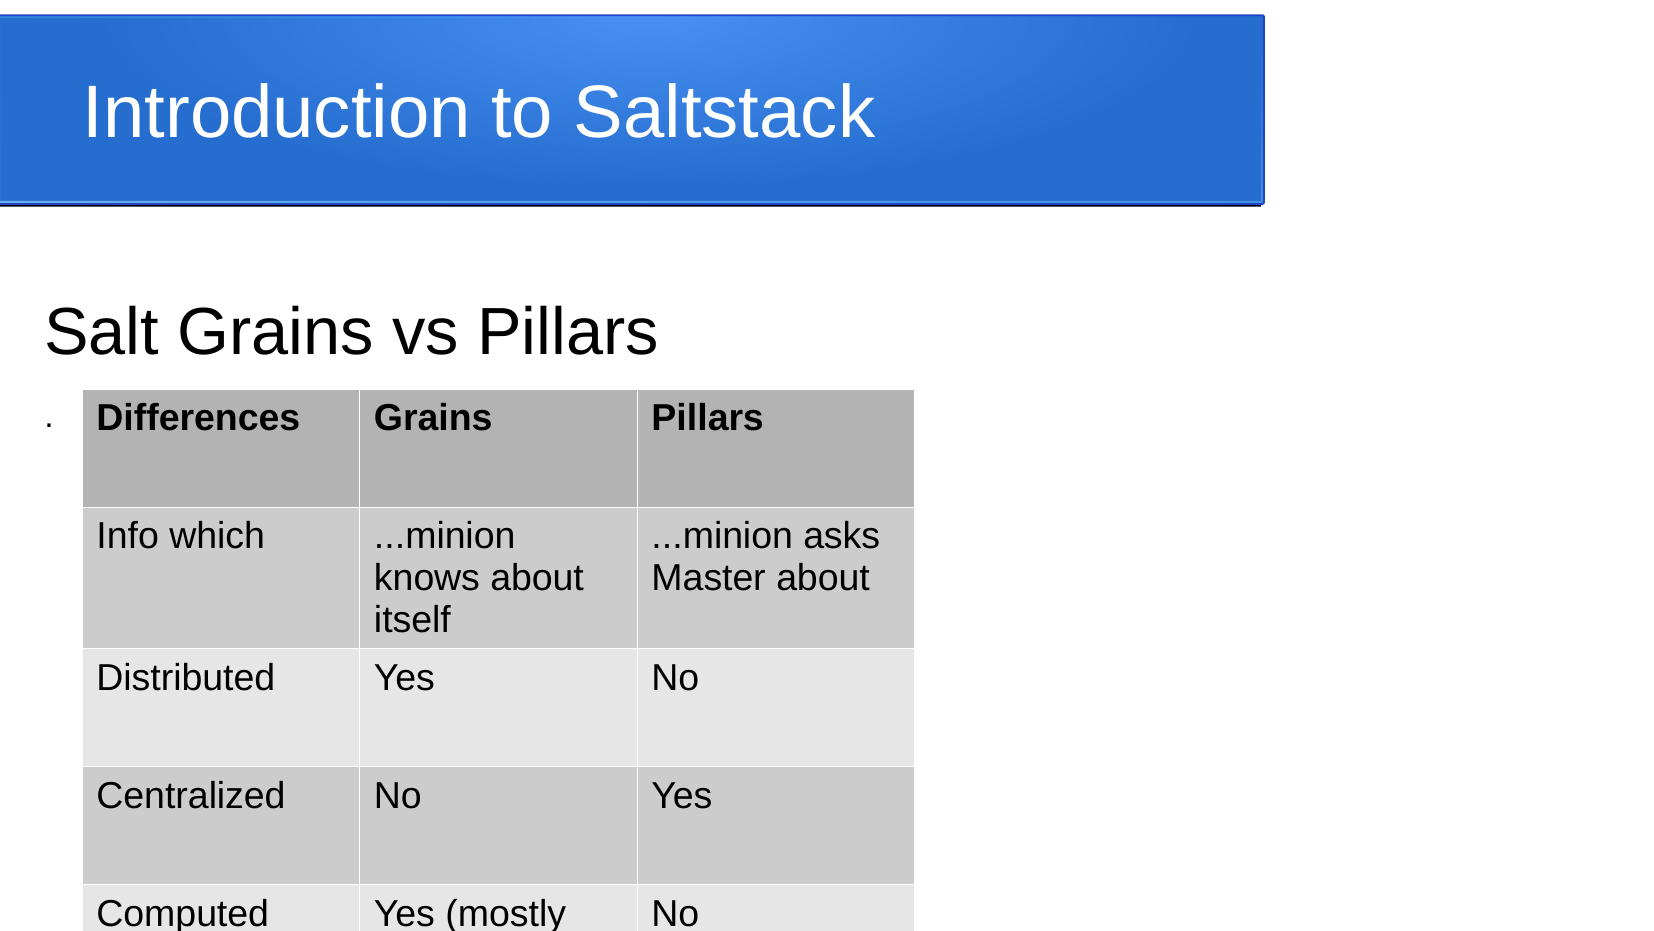

# Introduction to Saltstack
Salt Grains vs Pillars
.
| Differences | Grains | Pillars |
| --- | --- | --- |
| Info which | ...minion knows about itself | ...minion asks Master about |
| Distributed | Yes | No |
| Centralized | No | Yes |
| Computed automatically | Yes (mostly should) | No |